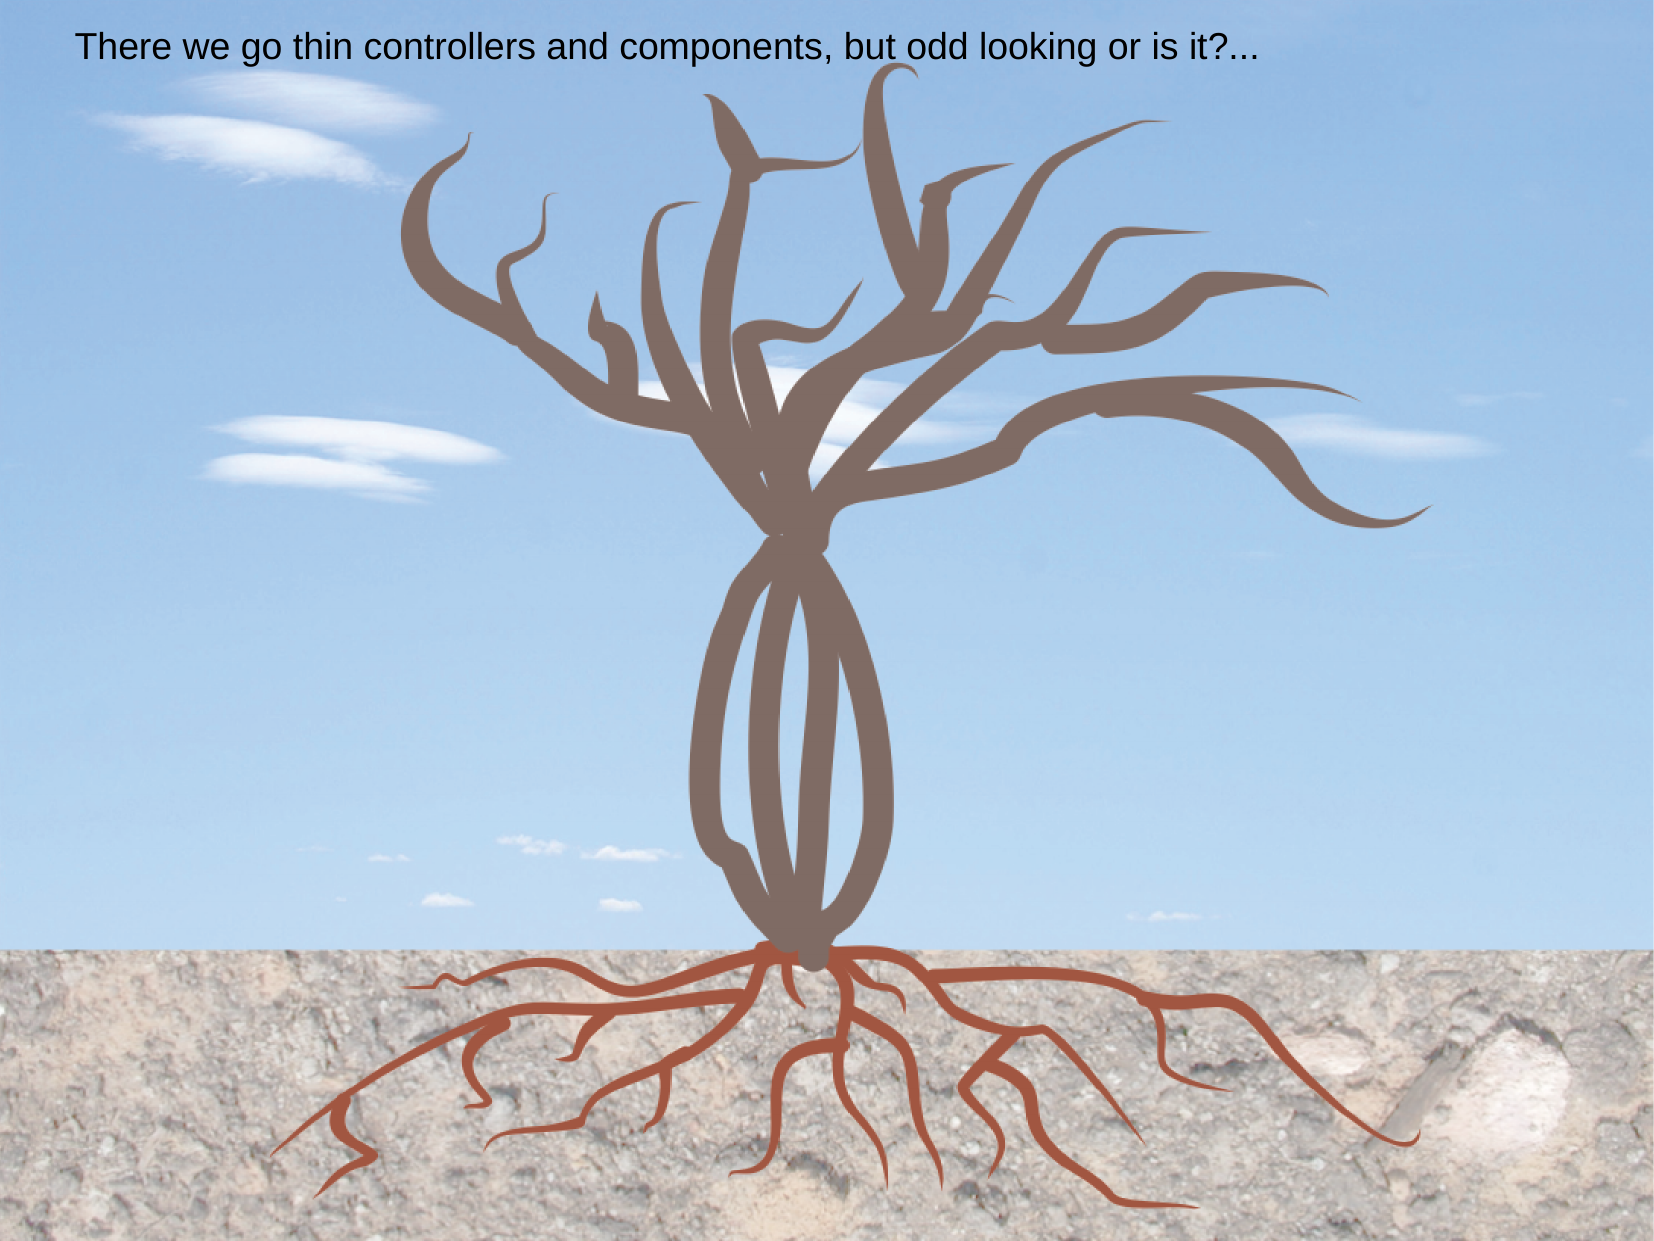

There we go thin controllers and components, but odd looking or is it?...